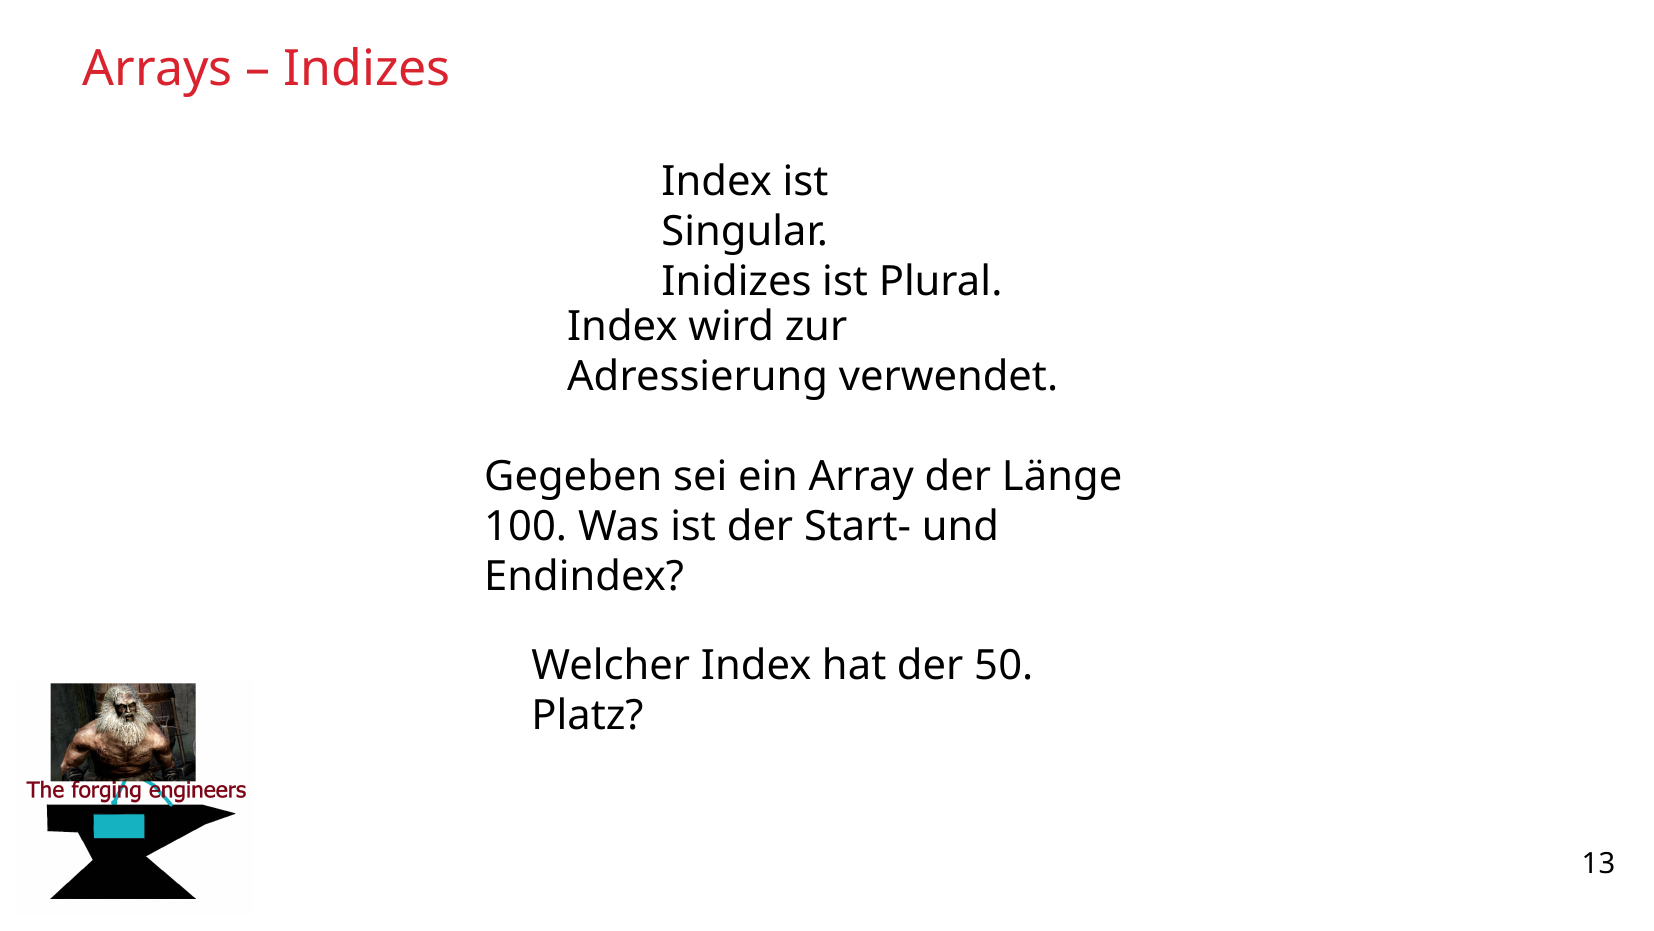

# Arrays – Indizes
Index ist Singular.
Inidizes ist Plural.
Index wird zur Adressierung verwendet.
Gegeben sei ein Array der Länge 100. Was ist der Start- und Endindex?
Welcher Index hat der 50. Platz?